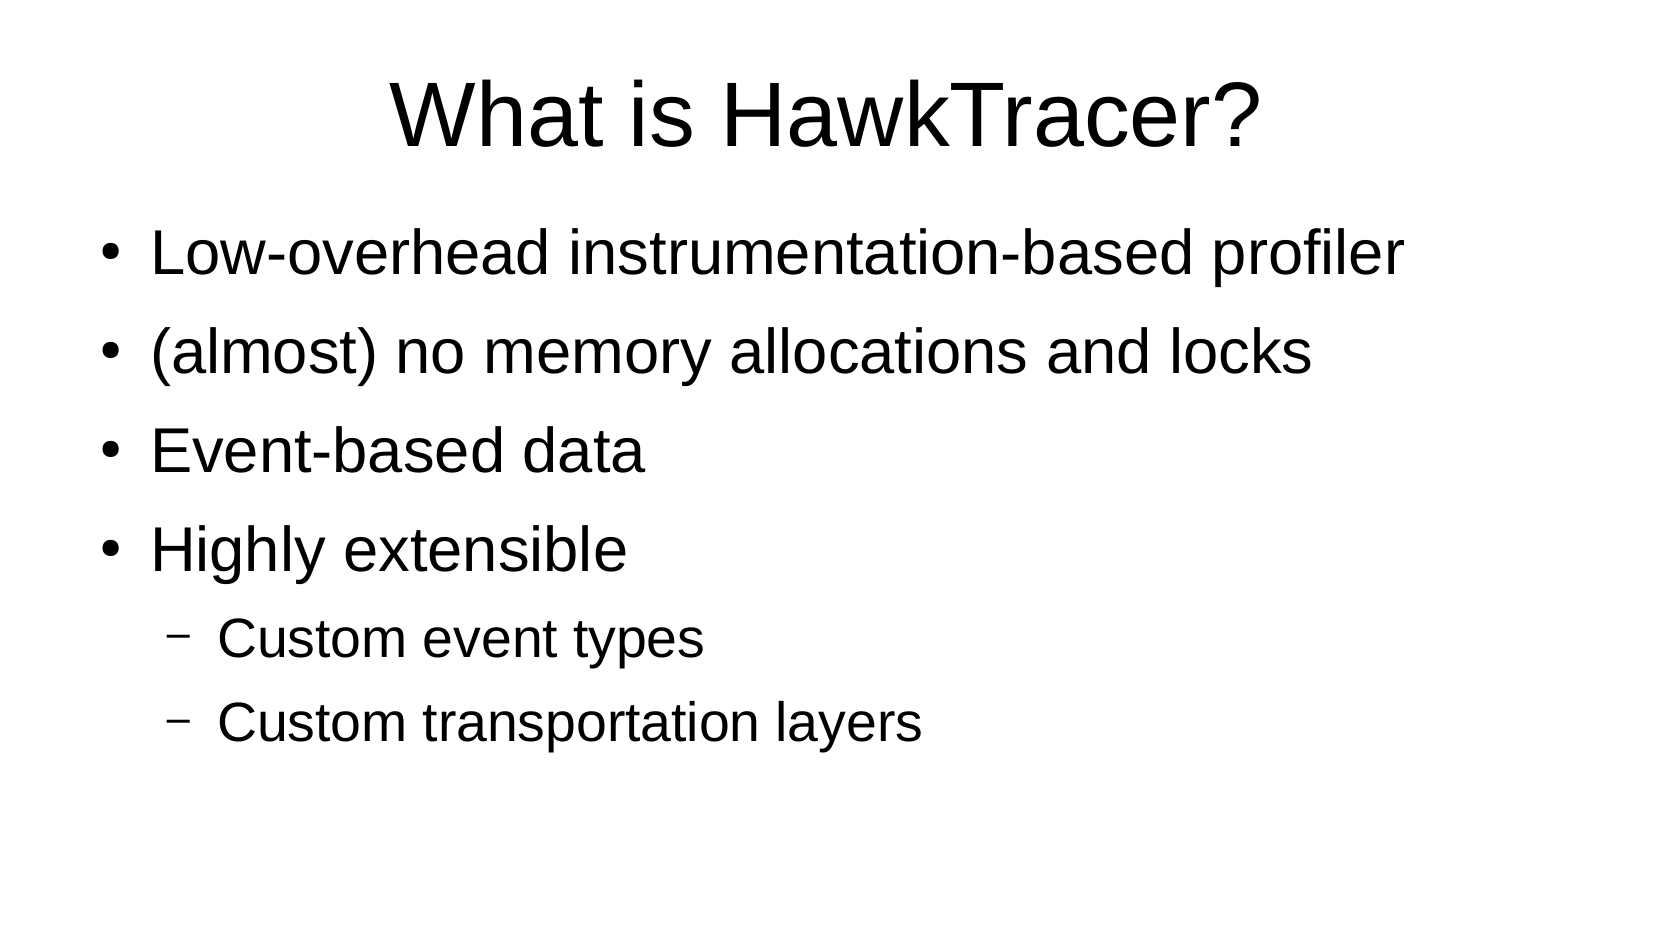

# What is HawkTracer?
Low-overhead instrumentation-based profiler
(almost) no memory allocations and locks
Event-based data
Highly extensible
Custom event types
Custom transportation layers